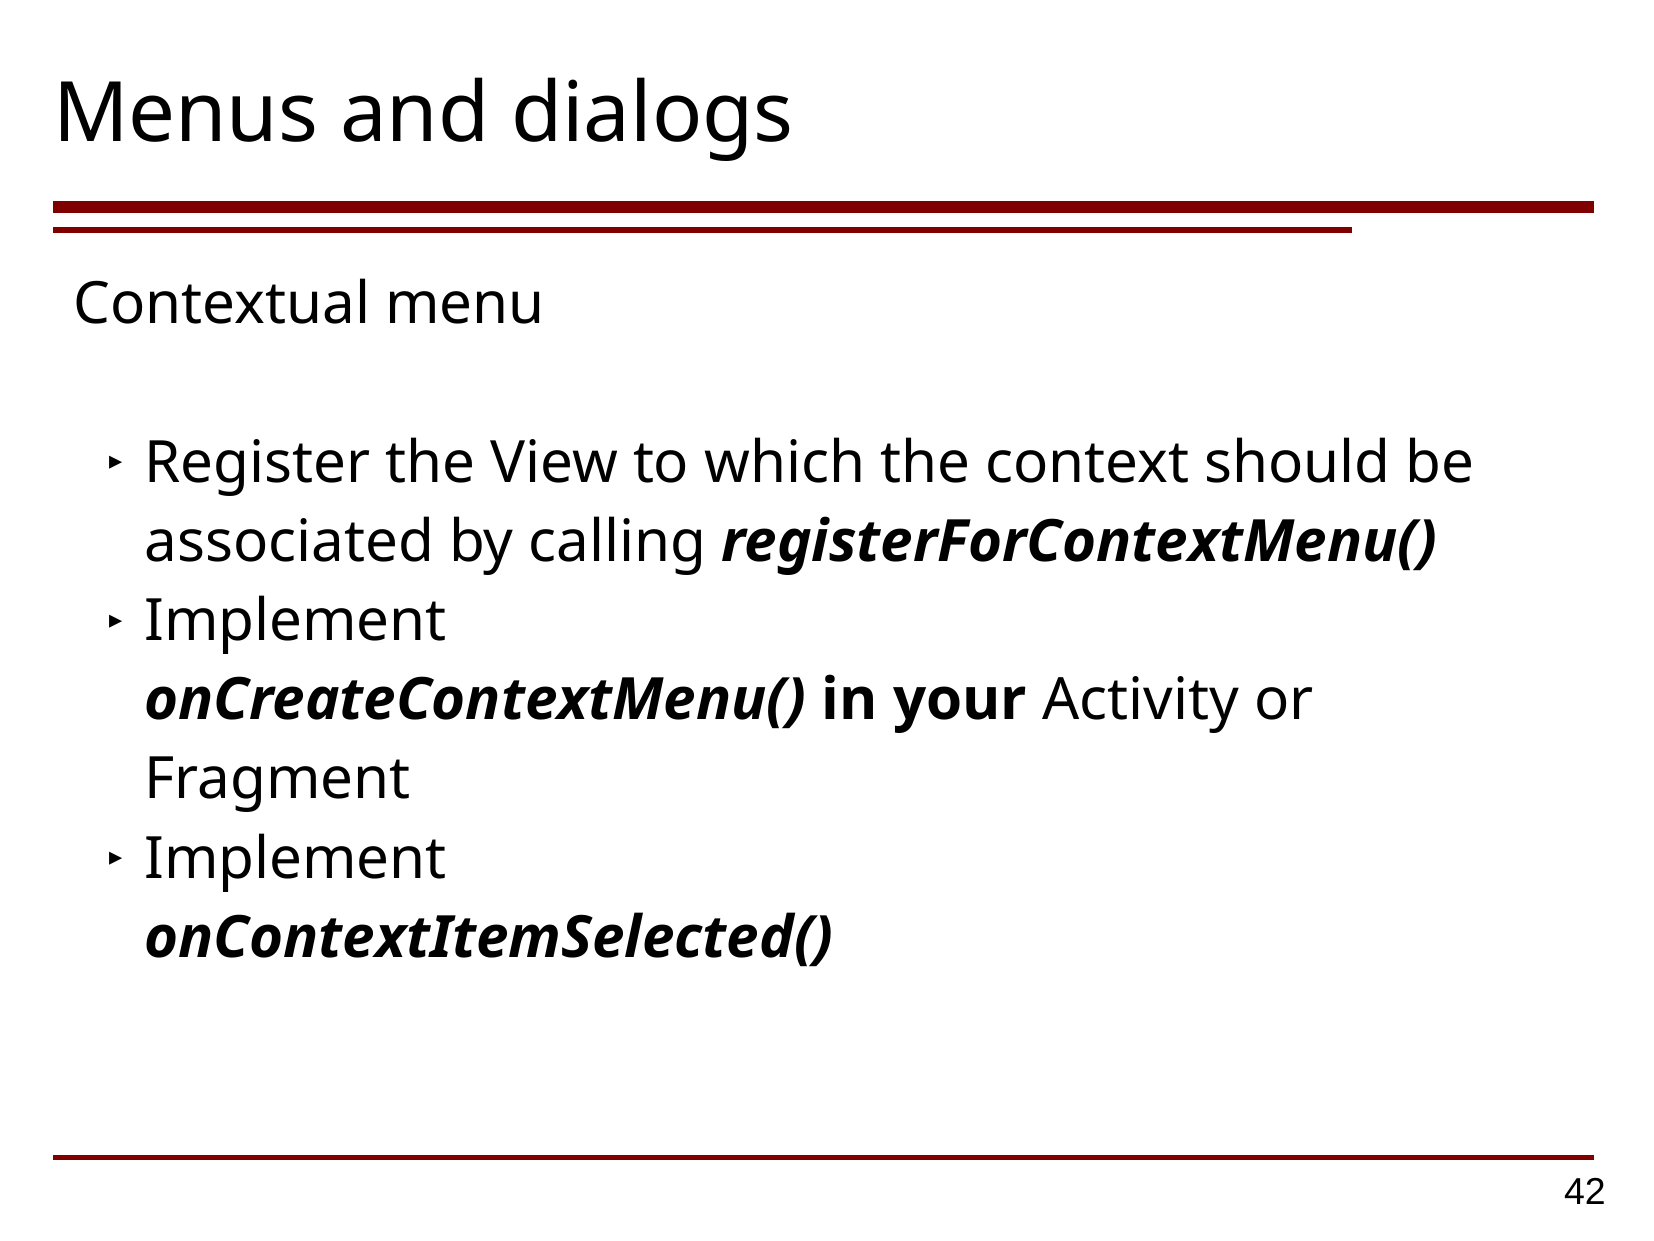

# Menus and dialogs
Contextual menu
Register the View to which the context should be associated by calling registerForContextMenu()
Implement
onCreateContextMenu() in your Activity or Fragment
Implement
onContextItemSelected()